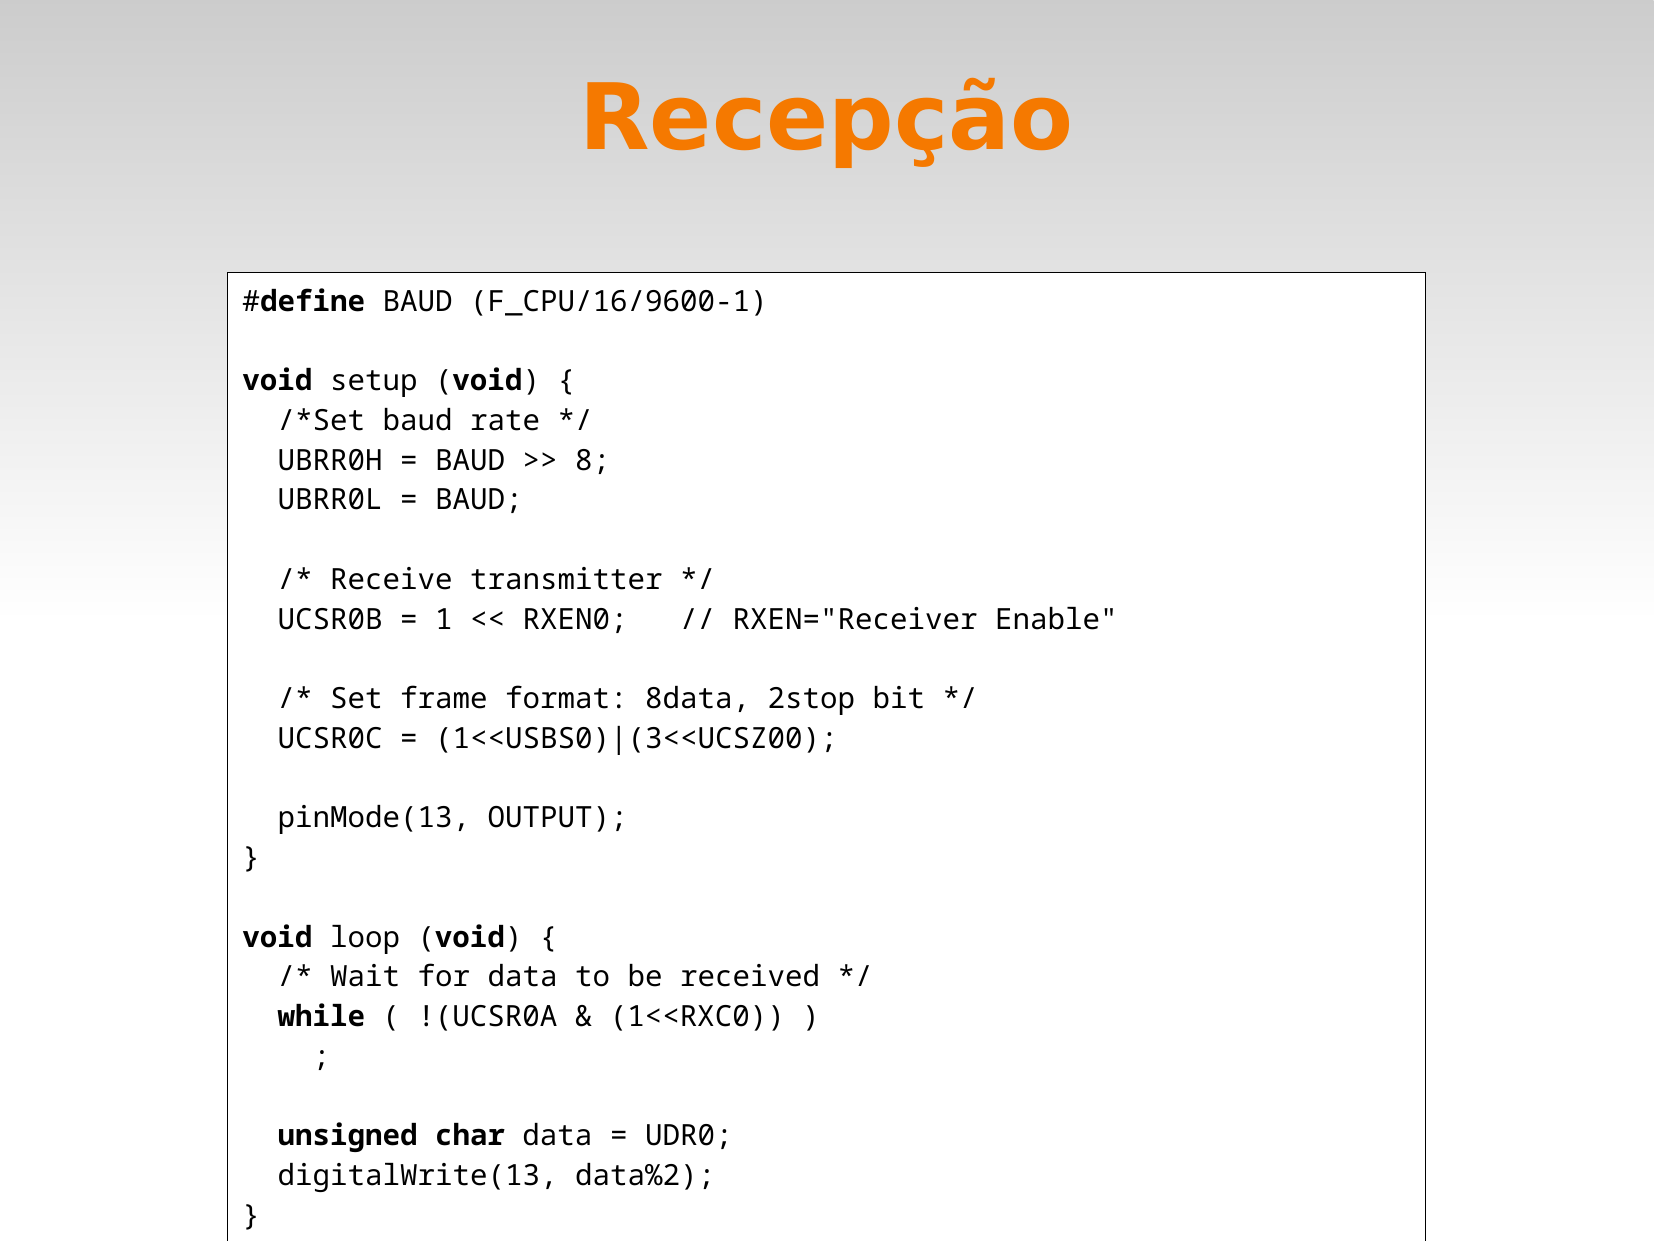

# Recepção
#define BAUD (F_CPU/16/9600-1)
void setup (void) {
 /*Set baud rate */
 UBRR0H = BAUD >> 8;
 UBRR0L = BAUD;
 /* Receive transmitter */
 UCSR0B = 1 << RXEN0; // RXEN="Receiver Enable"
 /* Set frame format: 8data, 2stop bit */
 UCSR0C = (1<<USBS0)|(3<<UCSZ00);
 pinMode(13, OUTPUT);
}
void loop (void) {
 /* Wait for data to be received */
 while ( !(UCSR0A & (1<<RXC0)) )
 ;
 unsigned char data = UDR0;
 digitalWrite(13, data%2);
}